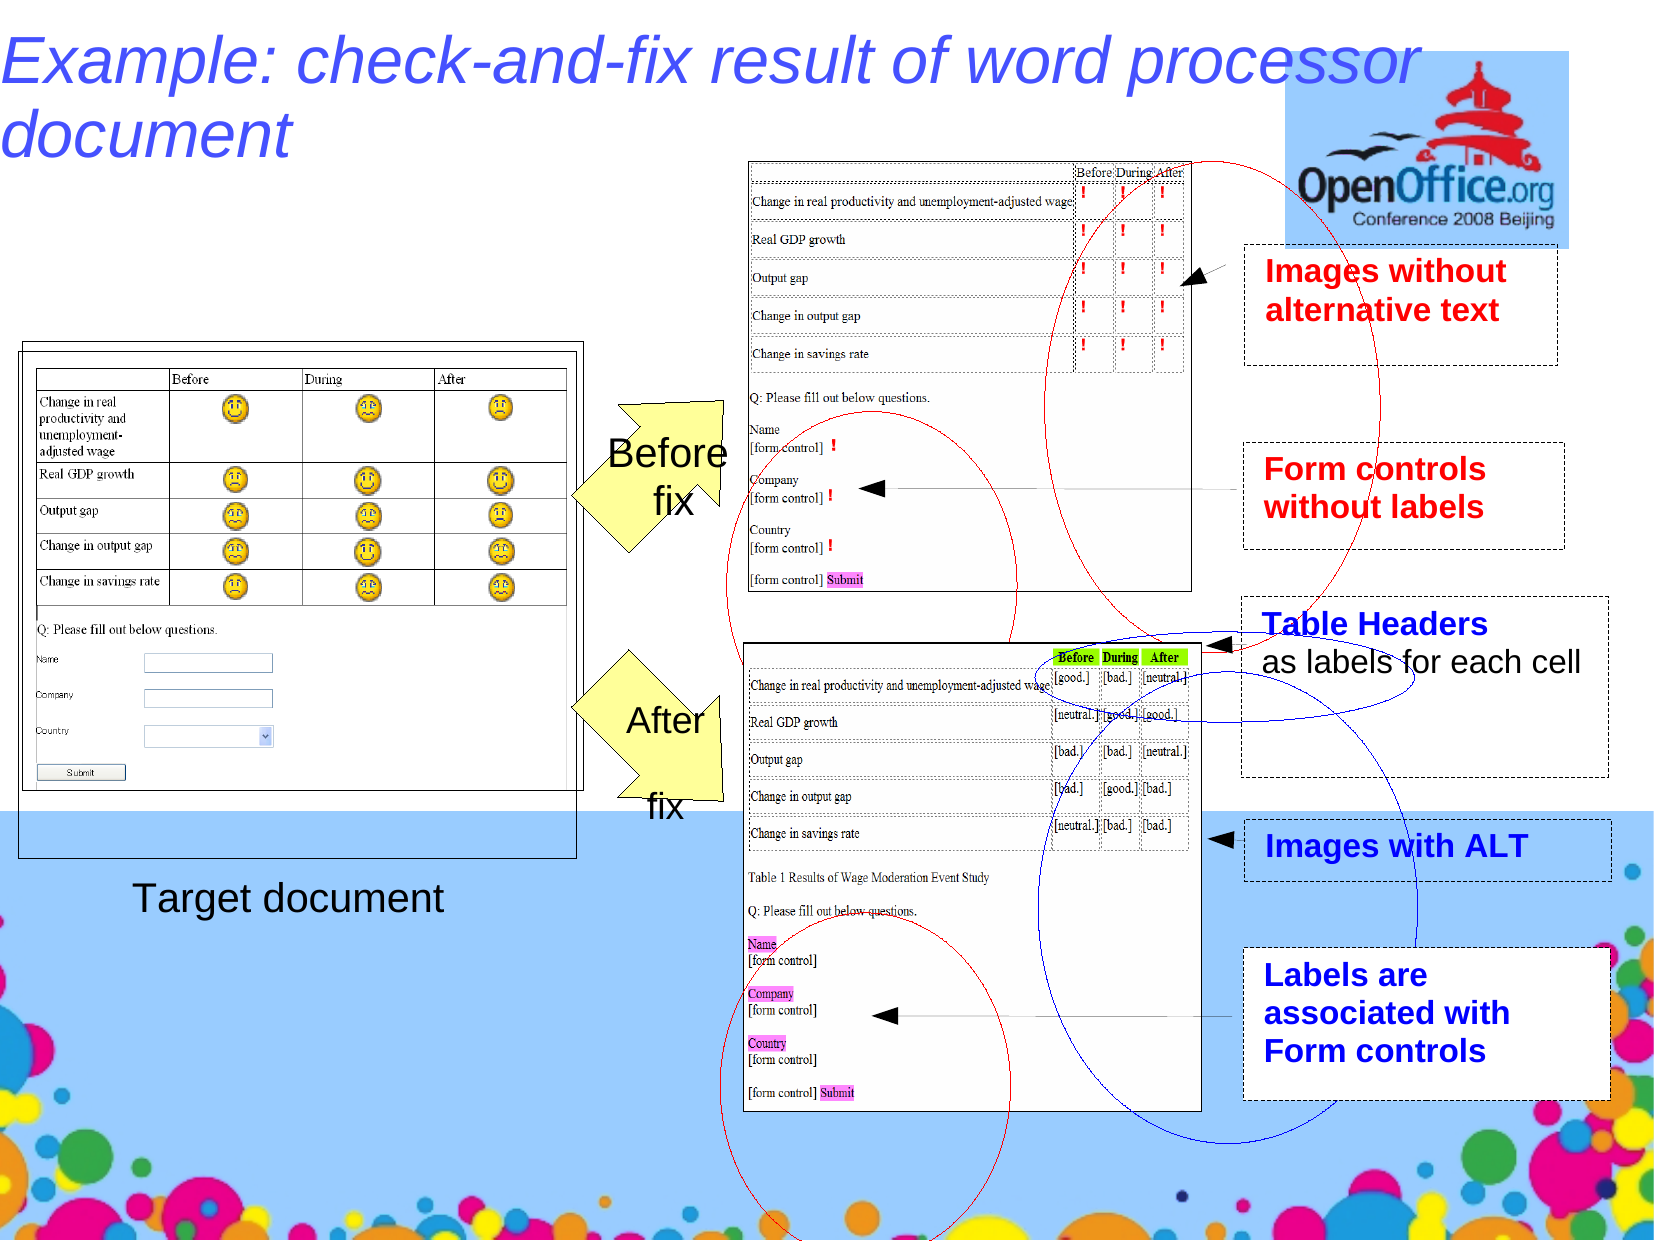

# Example: check-and-fix result of word processor document
Images without
alternative text
Before
fix
Form controls without labels
Table Headers
as labels for each cell
After
fix
Images with ALT
Target document
Labels are associated with Form controls